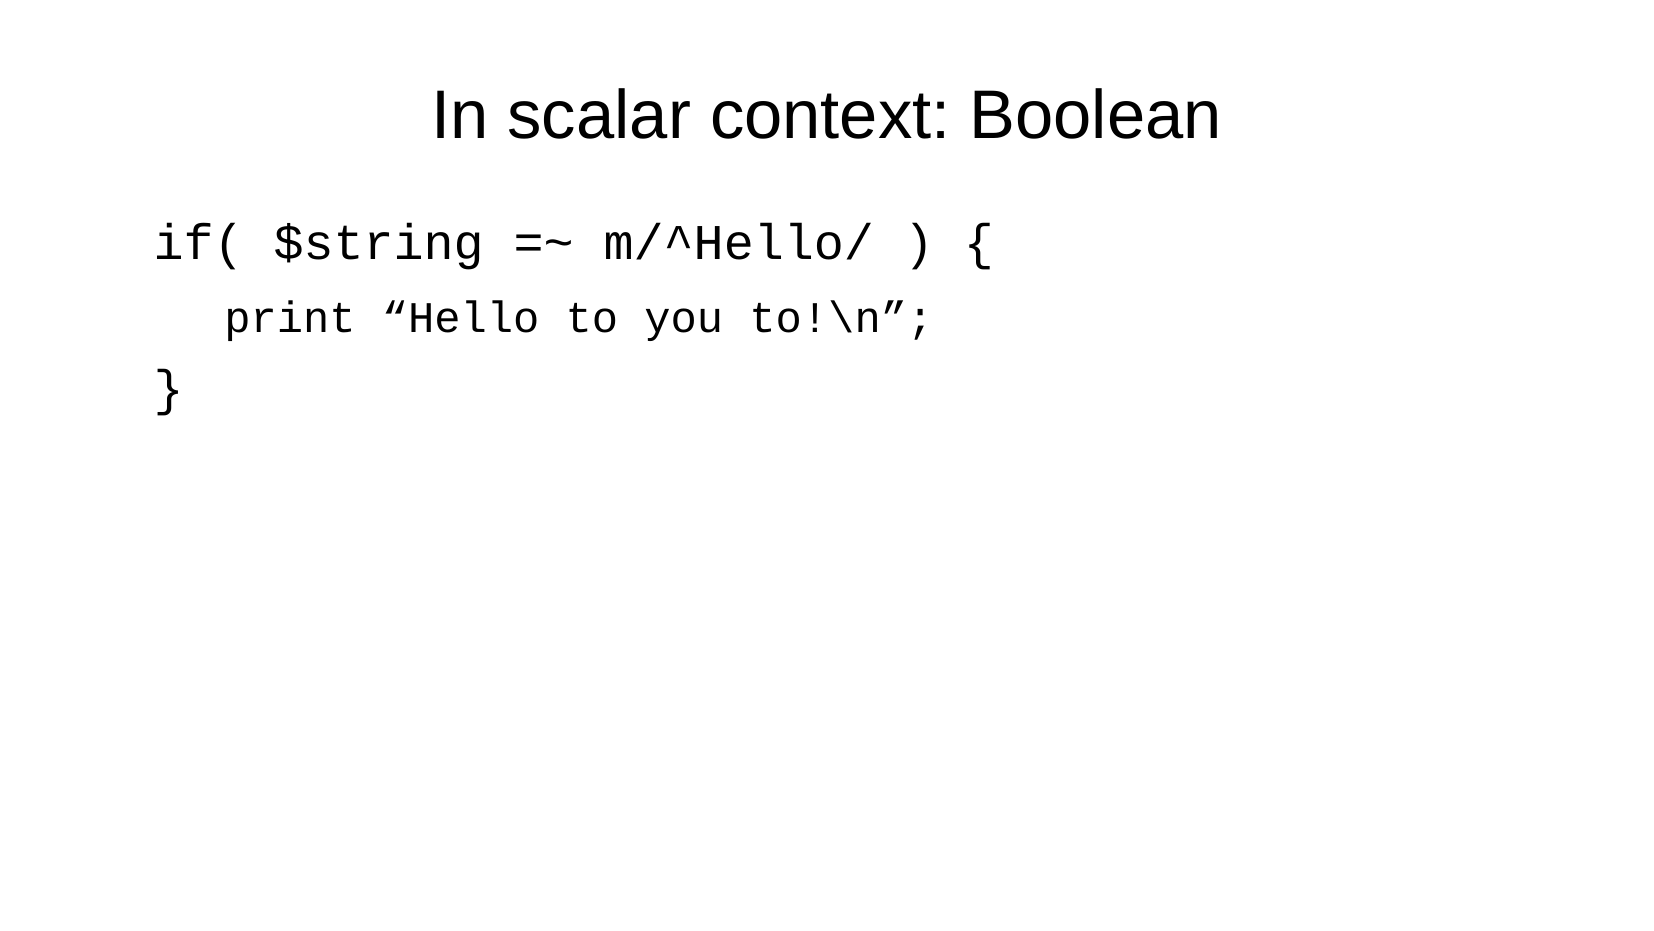

# In scalar context: Boolean
if( $string =~ m/^Hello/ ) {
print “Hello to you to!\n”;
}